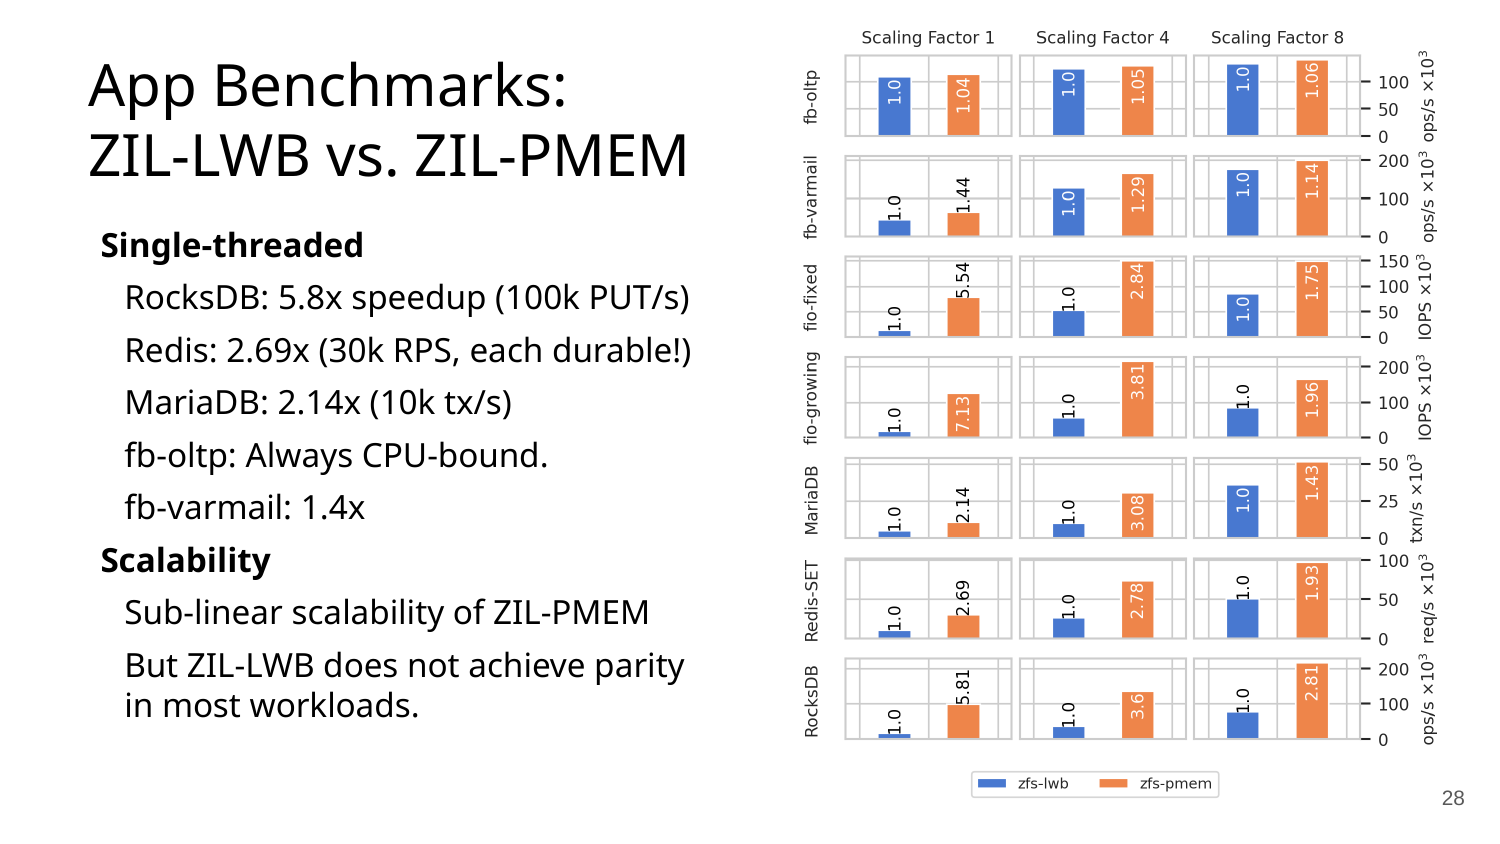

# App Benchmarks: ZIL-LWB vs. ZIL-PMEM
Single-threaded
RocksDB: 5.8x speedup (100k PUT/s)
Redis: 2.69x (30k RPS, each durable!)
MariaDB: 2.14x (10k tx/s)
fb-oltp: Always CPU-bound.
fb-varmail: 1.4x
Scalability
Sub-linear scalability of ZIL-PMEM
But ZIL-LWB does not achieve parity in most workloads.